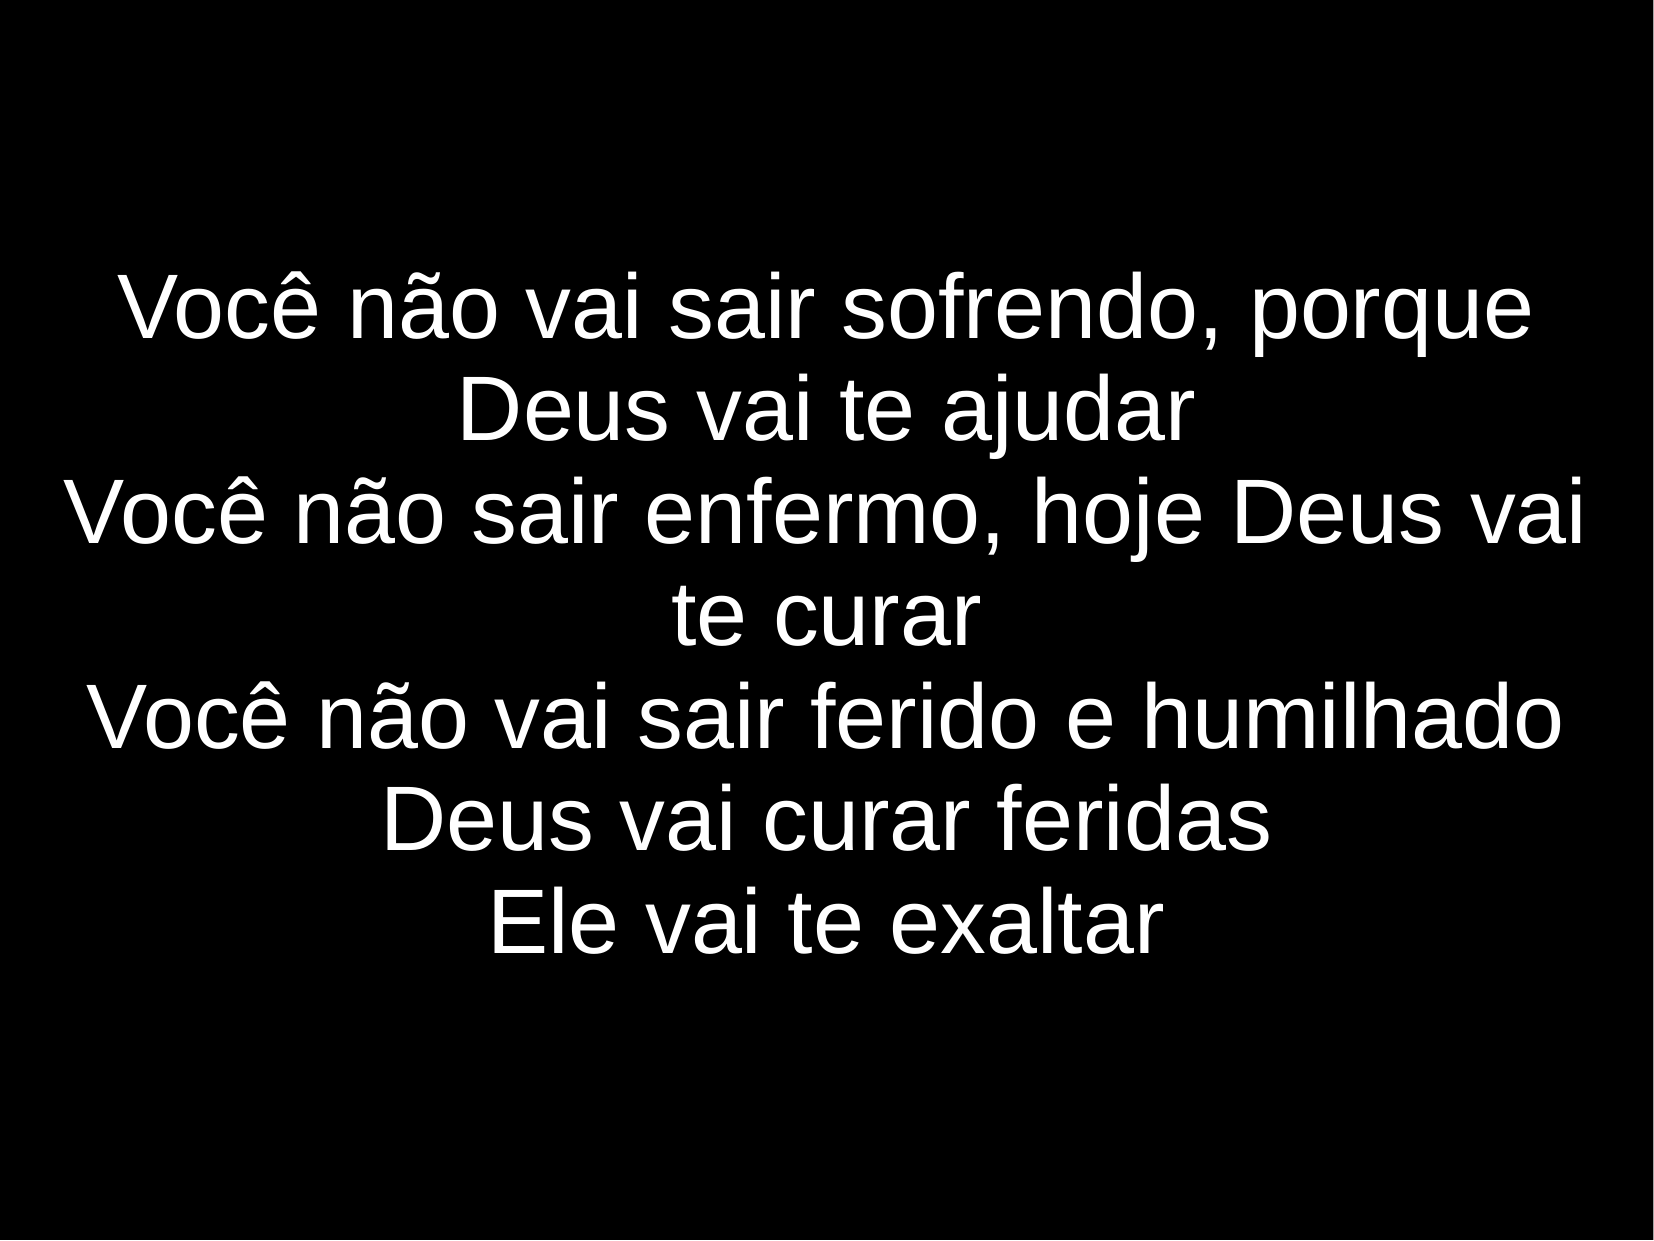

# Você não vai sair sofrendo, porque Deus vai te ajudar
Você não sair enfermo, hoje Deus vai te curar
Você não vai sair ferido e humilhado
Deus vai curar feridas
Ele vai te exaltar